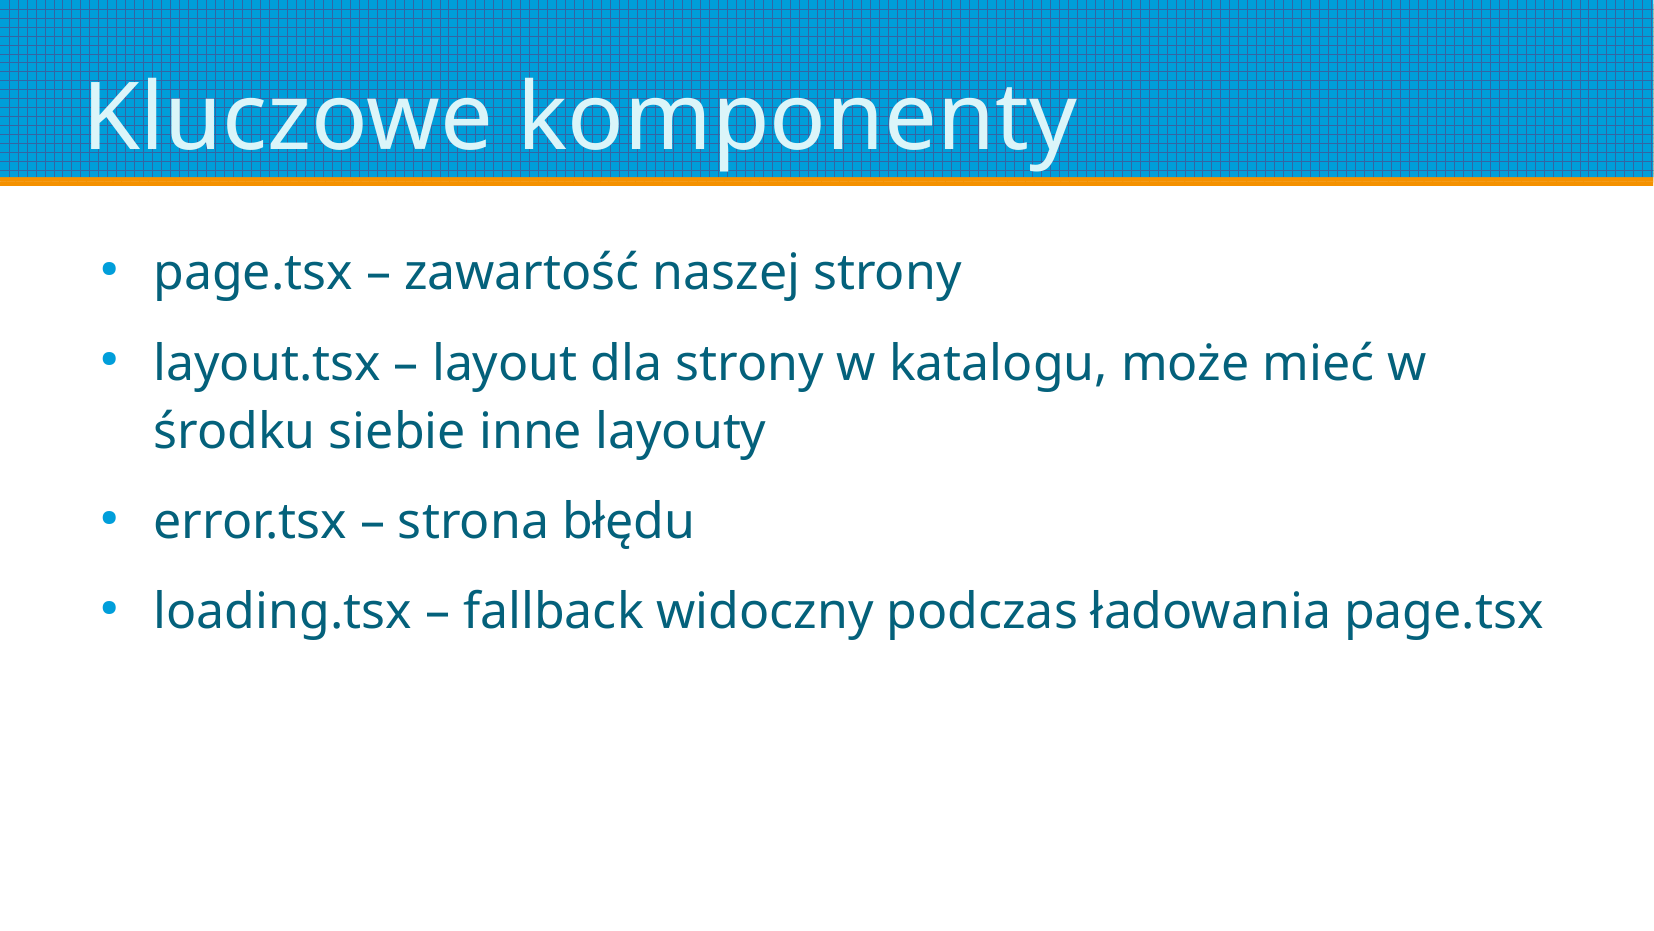

# Kluczowe komponenty
page.tsx – zawartość naszej strony
layout.tsx – layout dla strony w katalogu, może mieć w środku siebie inne layouty
error.tsx – strona błędu
loading.tsx – fallback widoczny podczas ładowania page.tsx